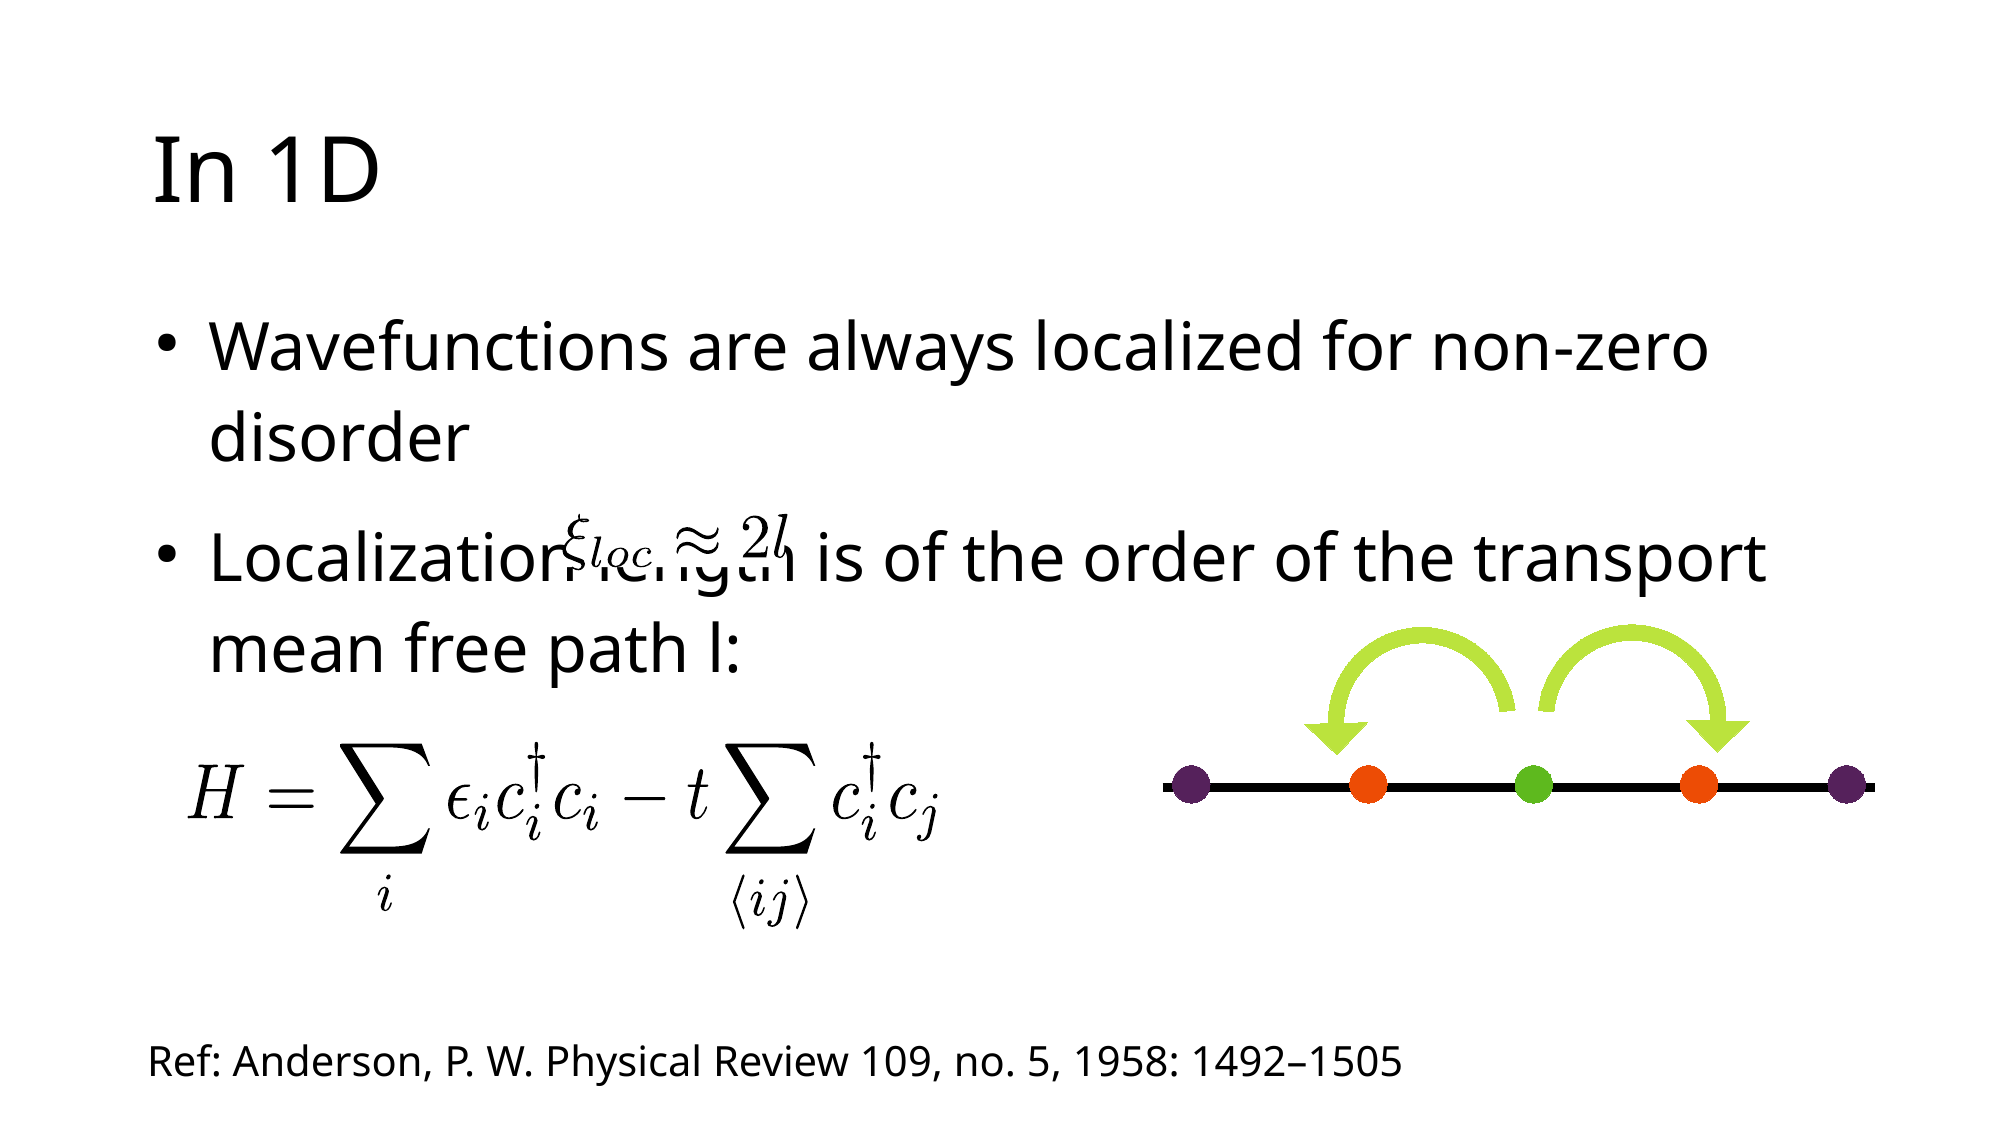

# In 1D
Wavefunctions are always localized for non-zero disorder
Localization length is of the order of the transport mean free path l:
Ref: Anderson, P. W. Physical Review 109, no. 5, 1958: 1492–1505